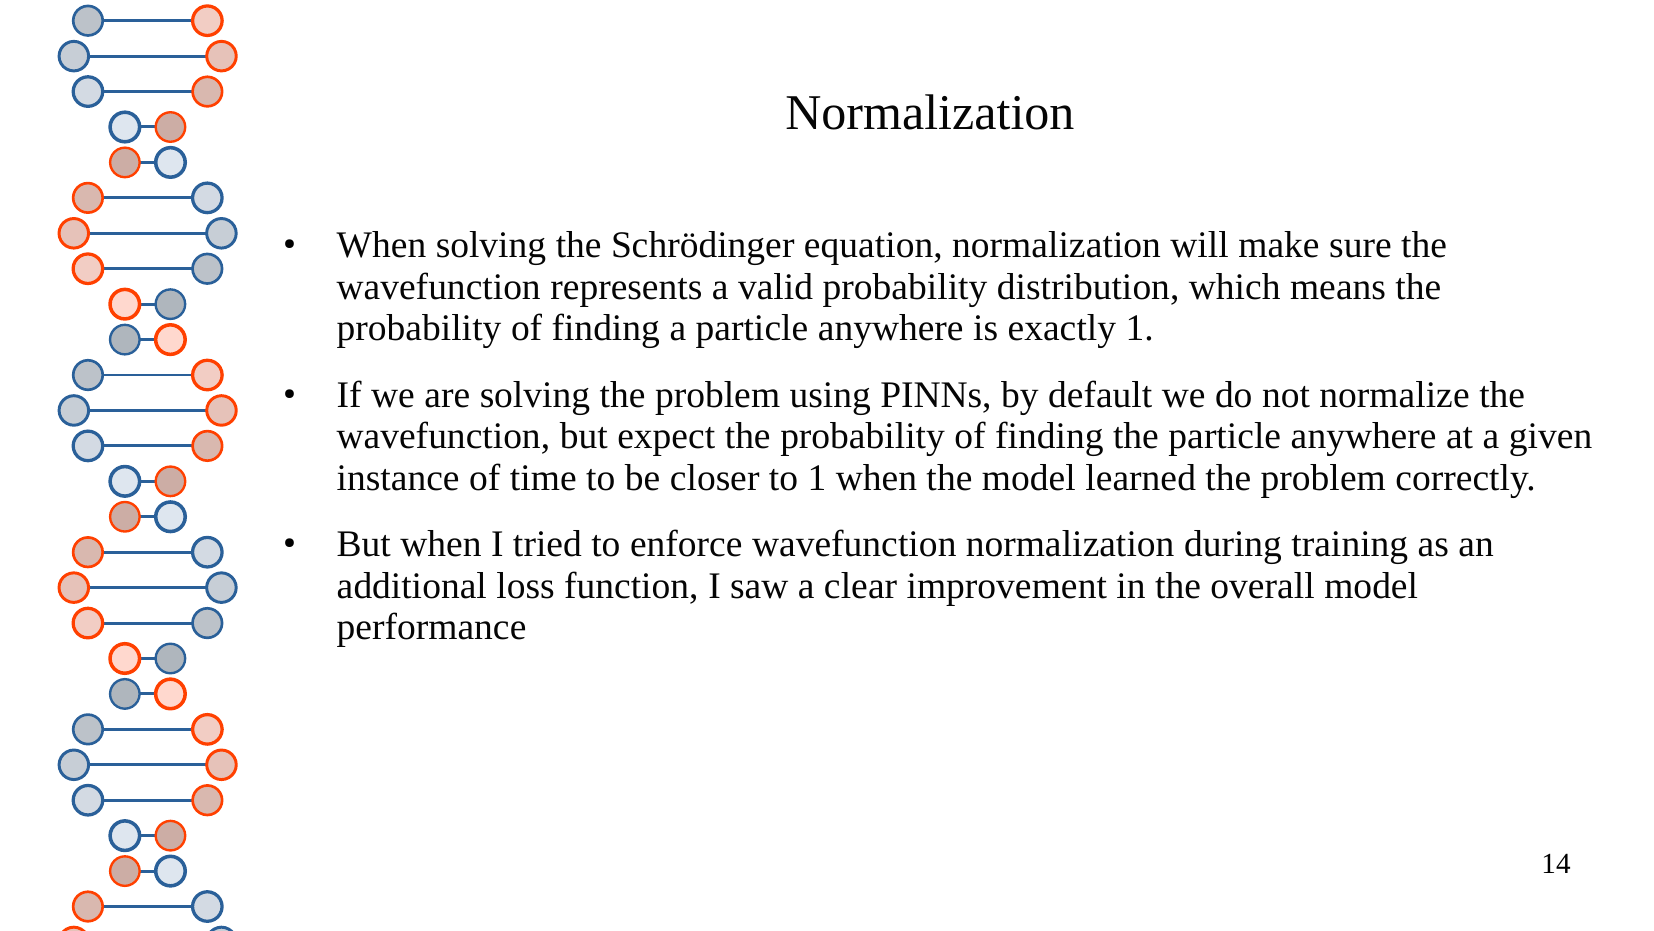

# Normalization
When solving the Schrödinger equation, normalization will make sure the wavefunction represents a valid probability distribution, which means the probability of finding a particle anywhere is exactly 1.
If we are solving the problem using PINNs, by default we do not normalize the wavefunction, but expect the probability of finding the particle anywhere at a given instance of time to be closer to 1 when the model learned the problem correctly.
But when I tried to enforce wavefunction normalization during training as an additional loss function, I saw a clear improvement in the overall model performance
14